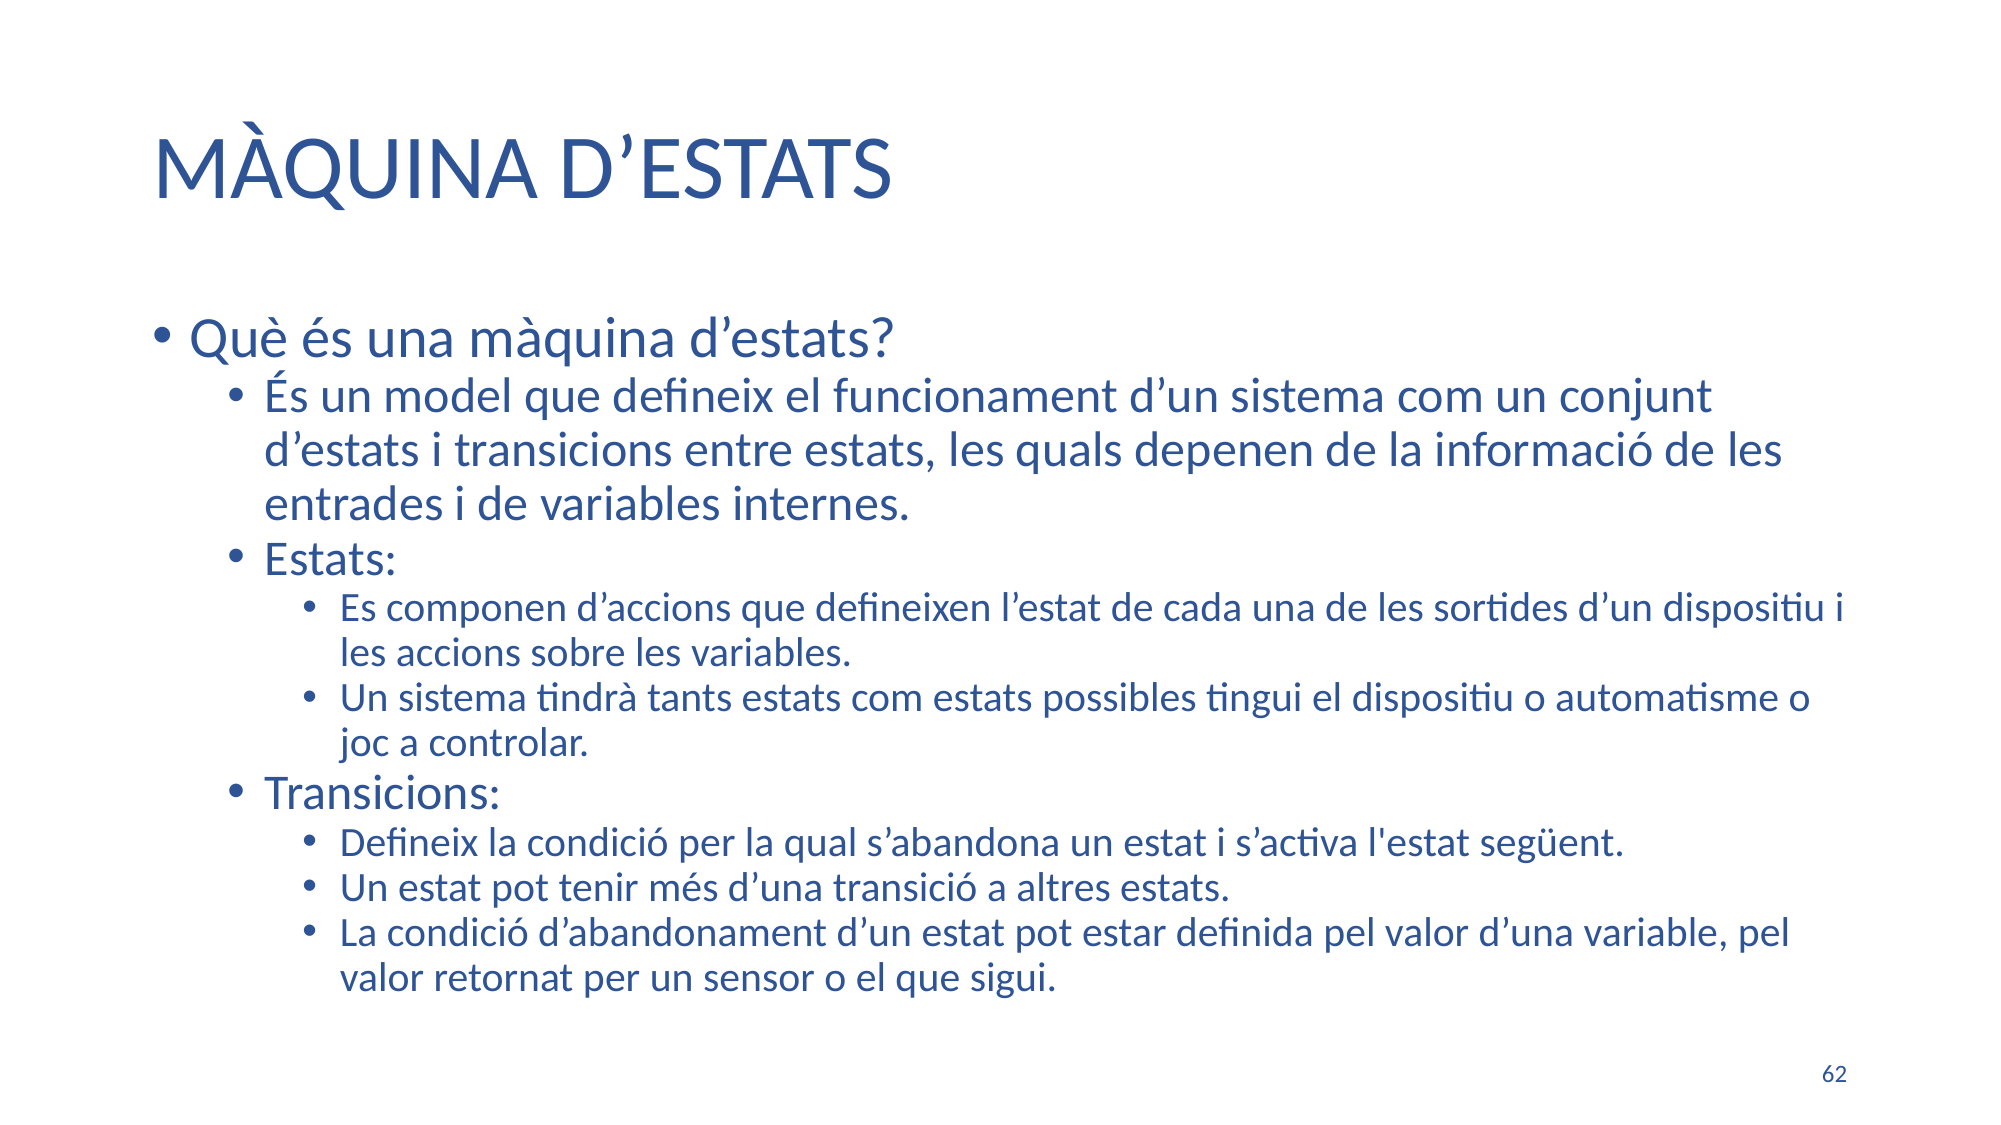

# MÀQUINA D’ESTATS
Què és una màquina d’estats?
És un model que defineix el funcionament d’un sistema com un conjunt d’estats i transicions entre estats, les quals depenen de la informació de les entrades i de variables internes.
Estats:
Es componen d’accions que defineixen l’estat de cada una de les sortides d’un dispositiu i les accions sobre les variables.
Un sistema tindrà tants estats com estats possibles tingui el dispositiu o automatisme o joc a controlar.
Transicions:
Defineix la condició per la qual s’abandona un estat i s’activa l'estat següent.
Un estat pot tenir més d’una transició a altres estats.
La condició d’abandonament d’un estat pot estar definida pel valor d’una variable, pel valor retornat per un sensor o el que sigui.